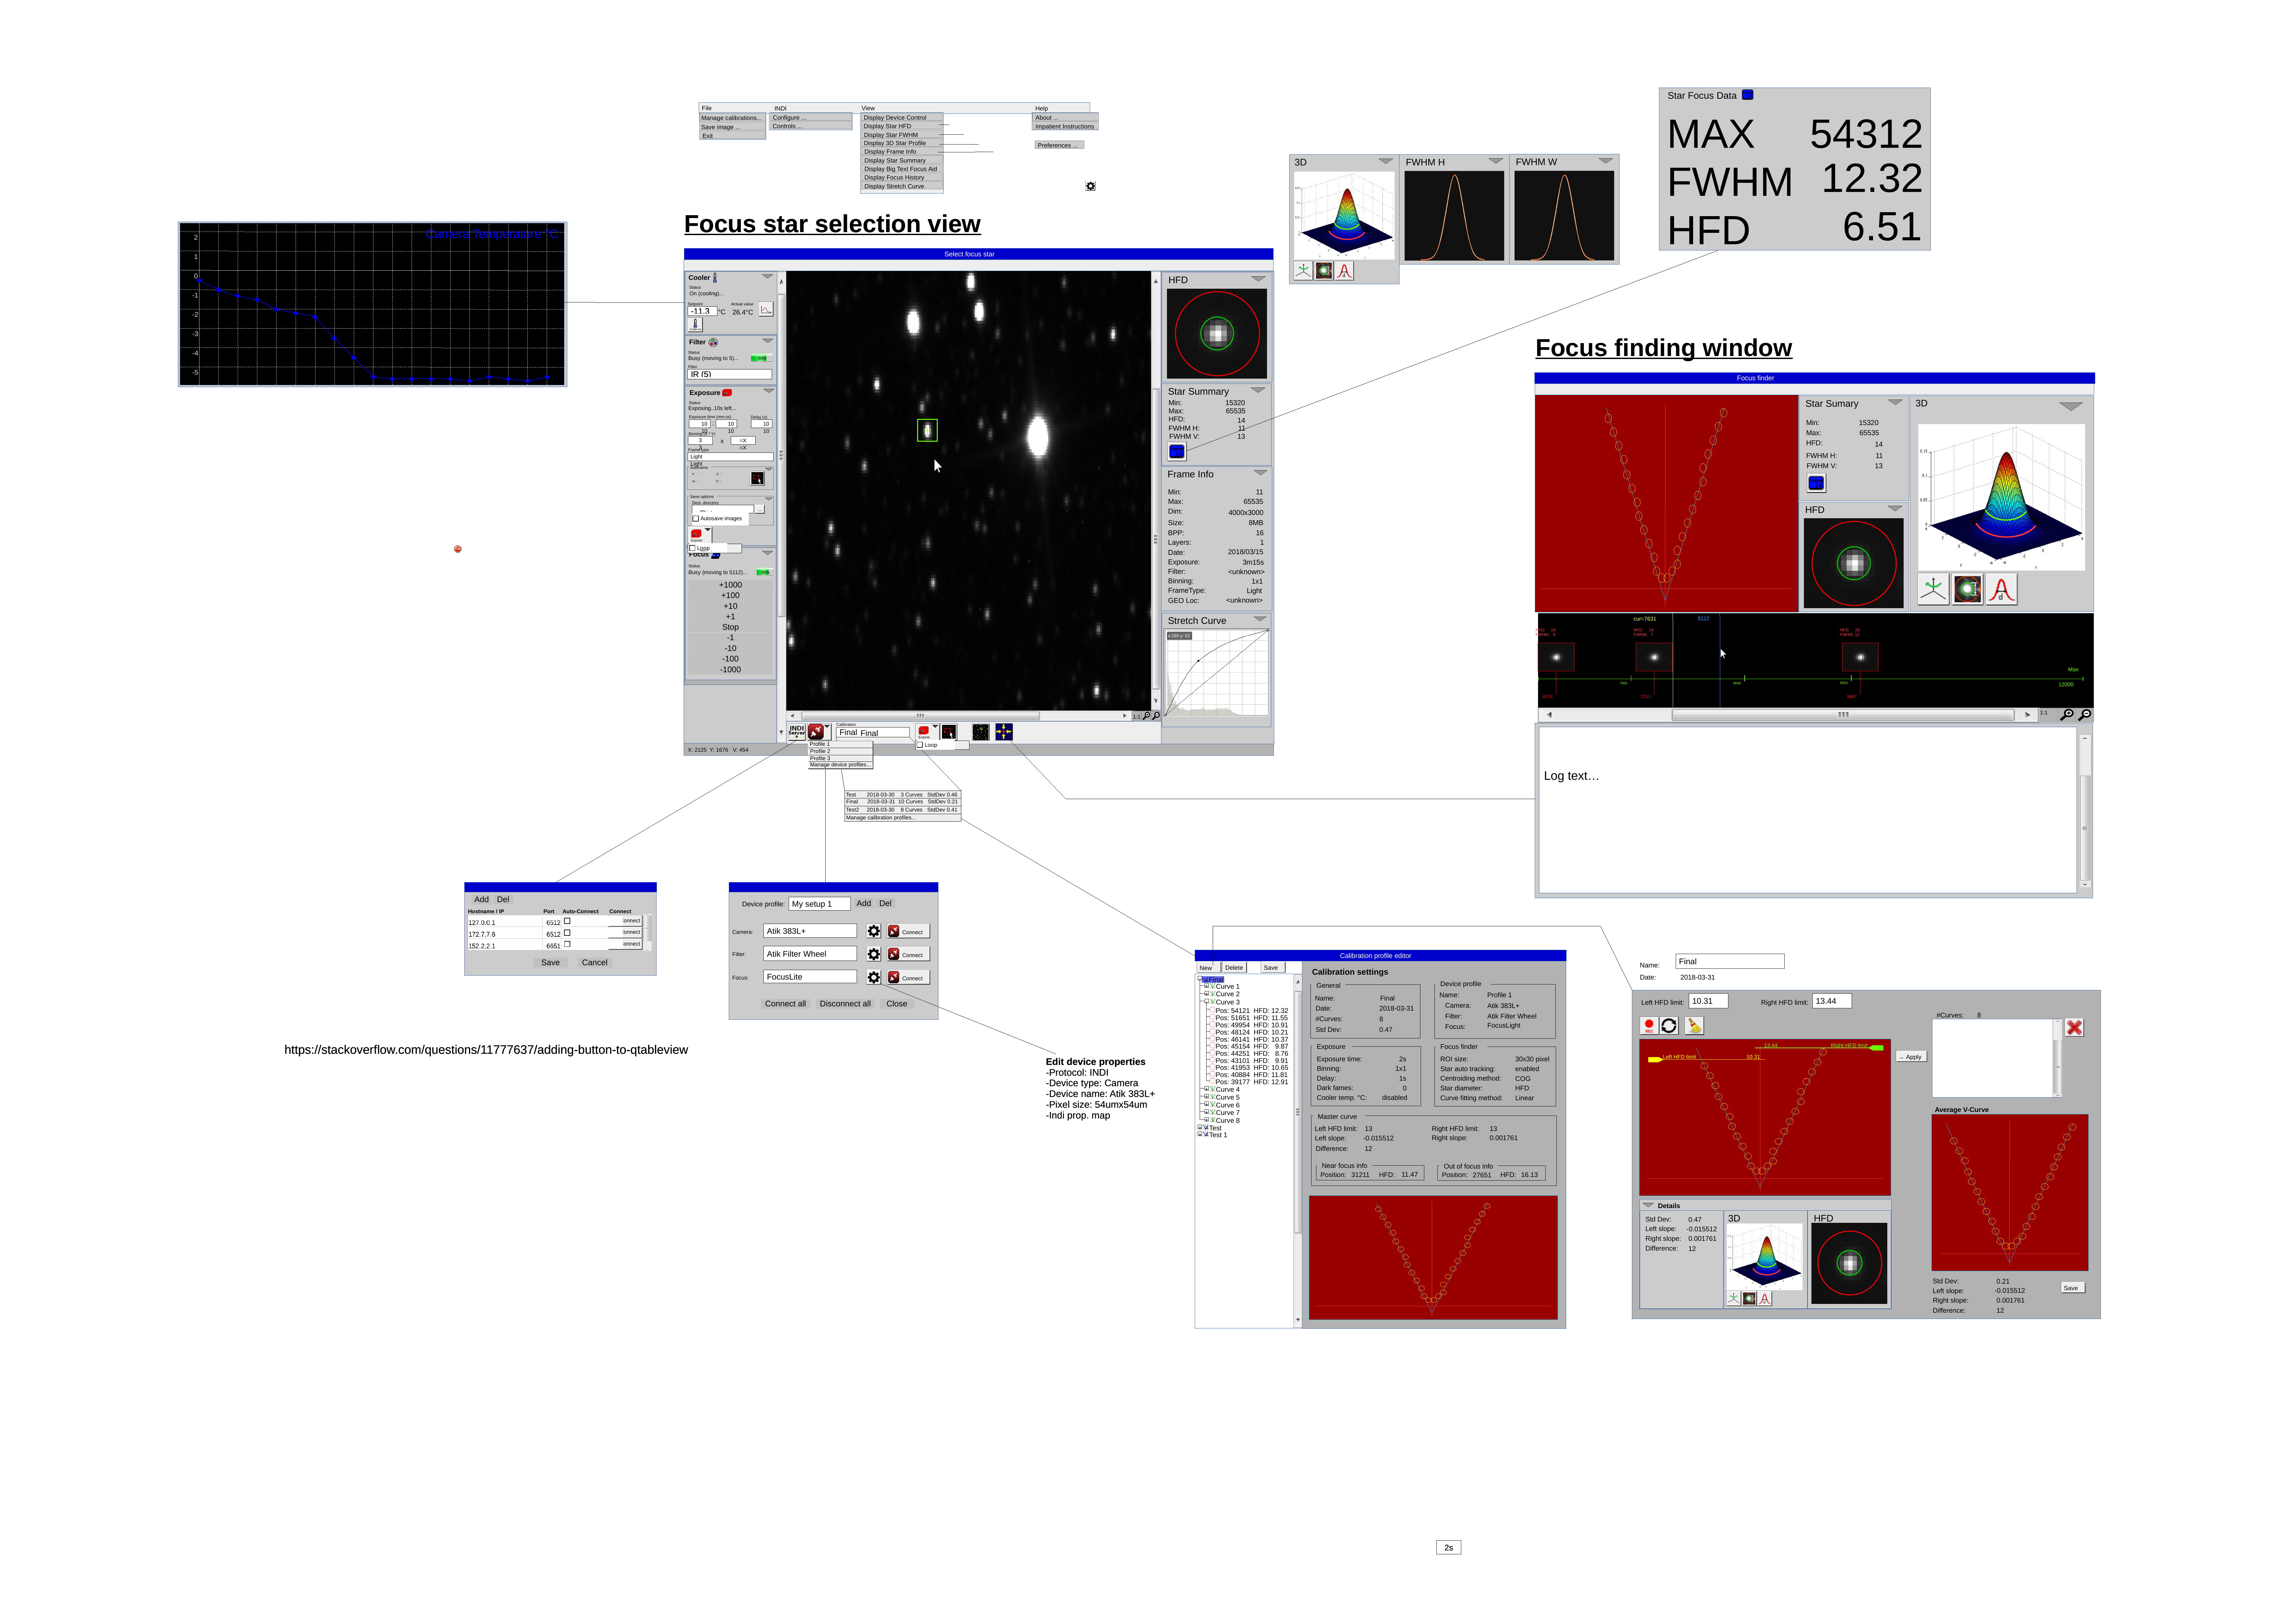

Star Focus Data
MAX
54312
12.32
FWHM
6.51
HFD
File
View
INDI
Help
Configure ...
Display Device Control
About ...
Manage calibrations...
Controls ...
Display Star HFD
Impatient Instructions
Save image ...
Display Star FWHM
Exit
Display 3D Star Profile
Preferences ...
Display Frame Info
Display Star Summary
Display Big Text Focus Aid
Display Focus History
File
View
INDI
Help
Configure ...
Display Device Control
About ...
Manage calibrations...
Controls ...
Display Star HFD
Impatient Instructions
Save image ...
Display Star FWHM
Exit
Display 3D Star Profile
Preferences ...
Display Frame Info
Display Star Summary
Display Big Text Focus Aid
Display Focus History
FWHM W
FWHM H
3D
Display Stretch Curve
Display Stretch Curve
Focus star selection view
Focus star selection view
Camera Temperature °C
2
1
0
-1
-2
-3
-4
-5
Select focus star
Select focus star
Cooler
Status
On (cooling)...
Setpoint
Actual value
°C
26.4°C
Cooler on
Cooler
Status
On (cooling)...
Setpoint
Actual value
°C
26.4°C
Filter
Status
Busy (moving to 5)...
80%
Filter
Filter
Status
Busy (moving to 5)...
80%
Filter
Exposure
Status
Exposing..10s left...
Exposure time (mm:ss)
Delay (s)
:
Binning (X * Y)
x
Frame type
Subframe
x: - y: -
w: - h: -
Save options
Dest. directory
...
Expose
Exposure
Status
Exposing..10s left...
Exposure time (mm:ss)
Delay (s)
:
Binning (X * Y)
x
Frame type
Subframe
Save options
Dest. directory
...
Focus
Status
Status
Busy (moving to 5112)...
Busy (moving to 5112)...
80%
80%
Star info
Frame
Frame Info
Min:
11
Max:
65535
Dim:
4000x3000
Size:
8MB
BPP:
16
Layers:
1
2018/03/15
Date:
Exposure:
3m15s
Filter:
<unknown>
Binning:
1x1
FrameType:
Light
<unknown>
GEO Loc:
HFD
Focus finding window
Focus finder
3D
Star Sumary
Min:
15320
Max:
65535
HFD:
14
FWHM H:
11
FWHM V:
13
HFD
cur=7631
8112
HFD: 19
FWHM: 8
6376
HFD: 14
FWHM: 7
7211
HFD: 25
FWHM: 12
9087
Max
9000
8000
7000
12000
1:1
Log text…
Star Summary
Min:
15320
Max:
65535
HFD:
14
FWHM H:
11
FWHM V:
13
Stretch Curve
Frame Info
Min:
11
Max:
65535
Dim:
4000x3000
Size:
8MB
BPP:
16
Layers:
1
2018/03/15
Date:
Exposure:
3m15s
Filter:
<unknown>
Binning:
1x1
FrameType:
Light
<unknown>
GEO Loc:
Stretch Curve
HFD
1:1
1:1
Calibration
Loop
Single
shot
Profile 1
Profile 2
Profile 3
Manage device profiles...
Expose
Cal:
Test 2018-03-30 3 Curves StdDev 0.46
Final 2018-03-31 10 Curves StdDev 0.21
Test2 2018-03-30 8 Curves StdDev 0.41
Manage calibration profiles...
X: 2125 Y: 1676 V: 454
X: 2125 Y: 1676 V: 454
Camera:
Filter:
Focus:
Device profile:
Connect
Connect
Connect
Hostname / IP
Port
Auto-Connect
Connect
Connect
Connect
Connect
Calibration profile editor
Name:
Delete
Save
New
Calibration settings
Date:
2018-03-31
-
Final
Device profile
Device profile
Name:
Profile 1
Camera:
Atik 383L+
Filter:
Atik Filter Wheel
FocusLight
Focus:
General
Name:
Final
Date:
2018-03-31
#Curves:
8
Std Dev:
0.47
Curve 1
+
Curve 2
+
Left HFD limit:
Right HFD limit:
#Curves:
8
13.44
Right HFD limit
→ Apply
Left HFD limit
10.31
Average V-Curve
Details
Std Dev:
Left slope:
Right slope:
Difference:
0.47
-0.015512
 0.001761
 12
3D
HFD
Std Dev:
0.21
Save
-0.015512
Left slope:
 0.001761
Right slope:
 12
Difference:
-
Curve 3
Pos: 54121 HFD: 12.32
Pos: 51651 HFD: 11.55
Pos: 49954 HFD: 10.91
Pos: 48124 HFD: 10.21
Pos: 46141 HFD: 10.37
Pos: 45154 HFD: 9.87
https://stackoverflow.com/questions/11777637/adding-button-to-qtableview
https://stackoverflow.com/questions/11777637/adding-button-to-qtableview
Exposure
Exposure time:
 2s
Binning:
 1x1
Delay:
 1s
Dark fames:
 0
Cooler temp. °C:
 disabled
Focus finder
ROI size:
30x30 pixel
Star auto tracking:
enabled
Centroiding method:
COG
Star diameter:
HFD
Curve fitting method:
Linear
Pos: 44251 HFD: 8.76
Edit device properties
-Protocol: INDI
-Device type: Camera
-Device name: Atik 383L+
-Pixel size: 54umx54um
-Indi prop. map
Edit device properties
-Protocol: INDI
-Device type: Camera
-Device name: Atik 383L+
-Pixel size: 54umx54um
-Indi prop. map
Pos: 43101 HFD: 9.91
Pos: 41953 HFD: 10.65
Pos: 40884 HFD: 11.81
Pos: 39177 HFD: 12.91
Curve 4
+
Curve 5
+
Curve 6
+
Curve 7
+
Master curve
Left HFD limit:
Right HFD limit:
13
13
 0.001761
Right slope:
-0.015512
Left slope:
 12
Difference:
Near focus info
Out of focus info
 11.47
 HFD:
Position:
 16.13
 HFD:
Position:
 31211
 27651
Curve 8
+
Test
+
Test 1
+